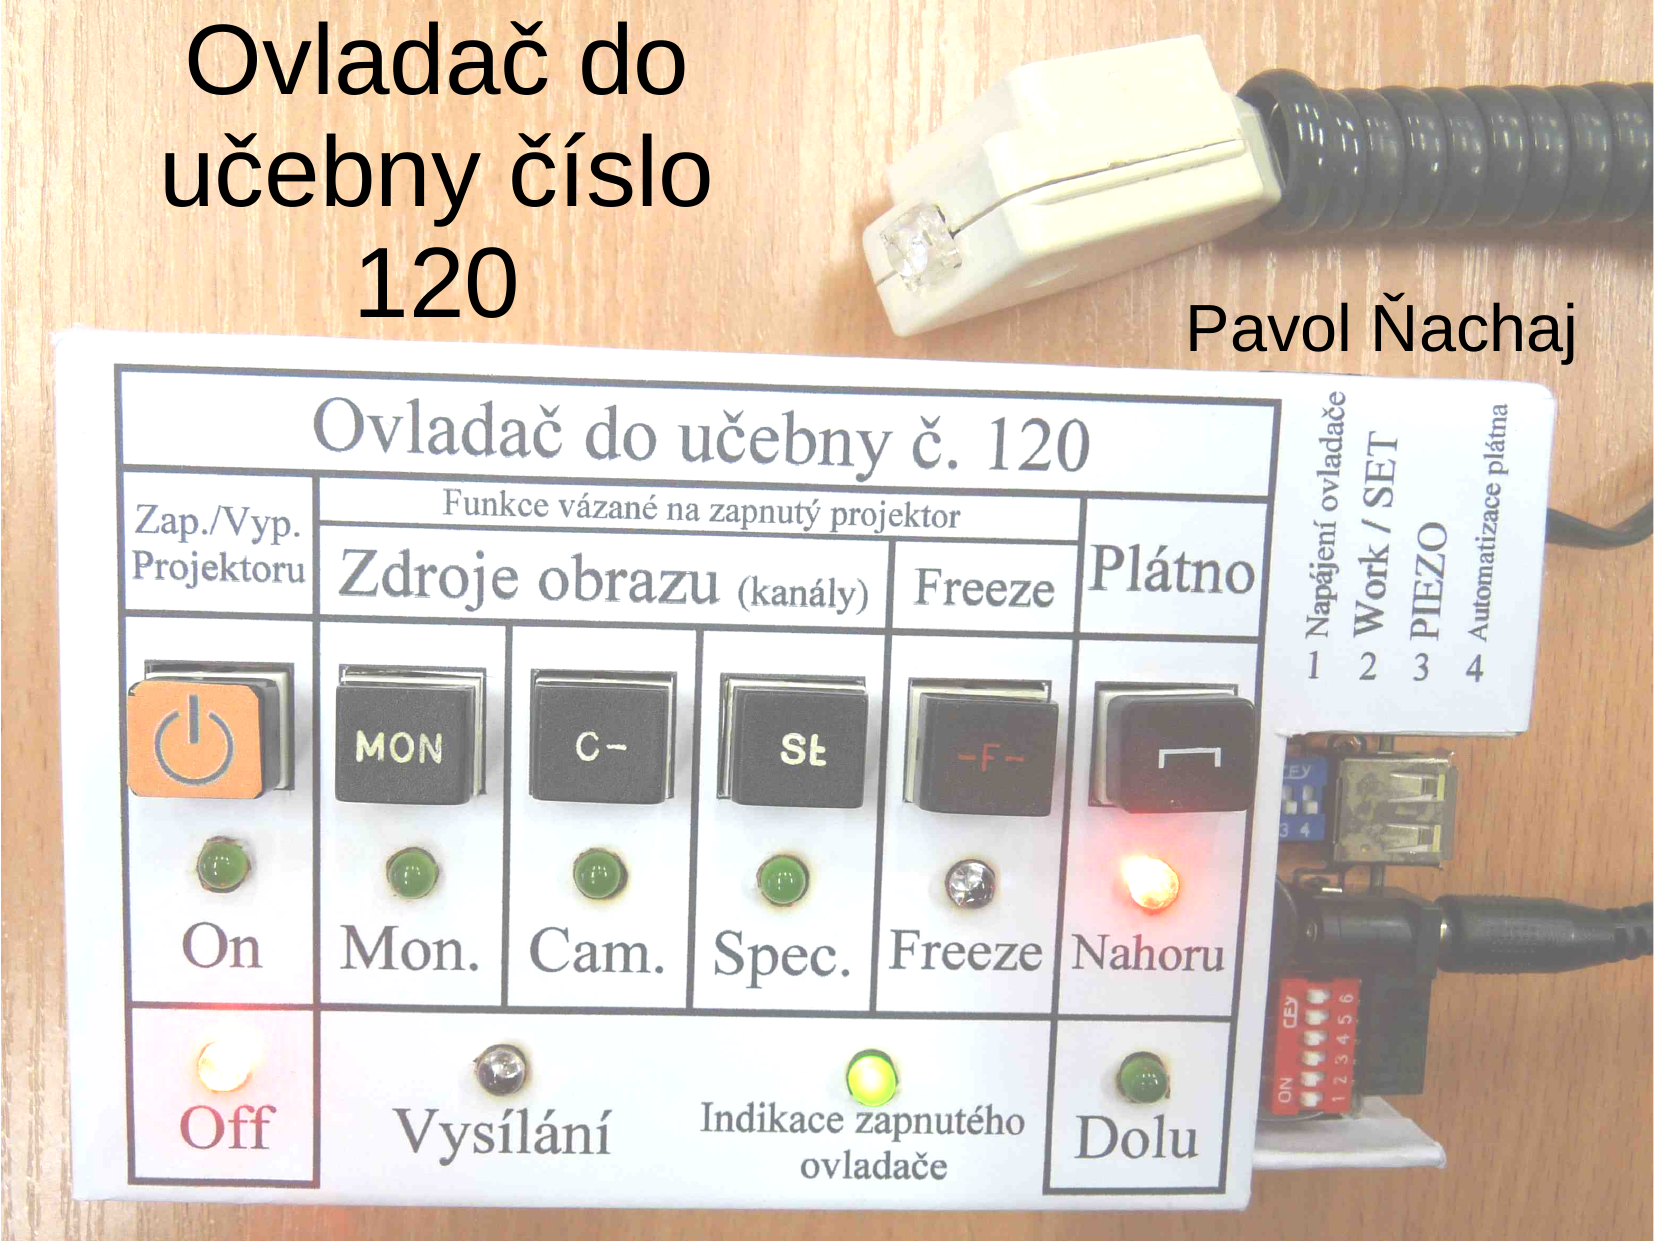

# Ovladač do učebny číslo 120
Pavol Ňachaj